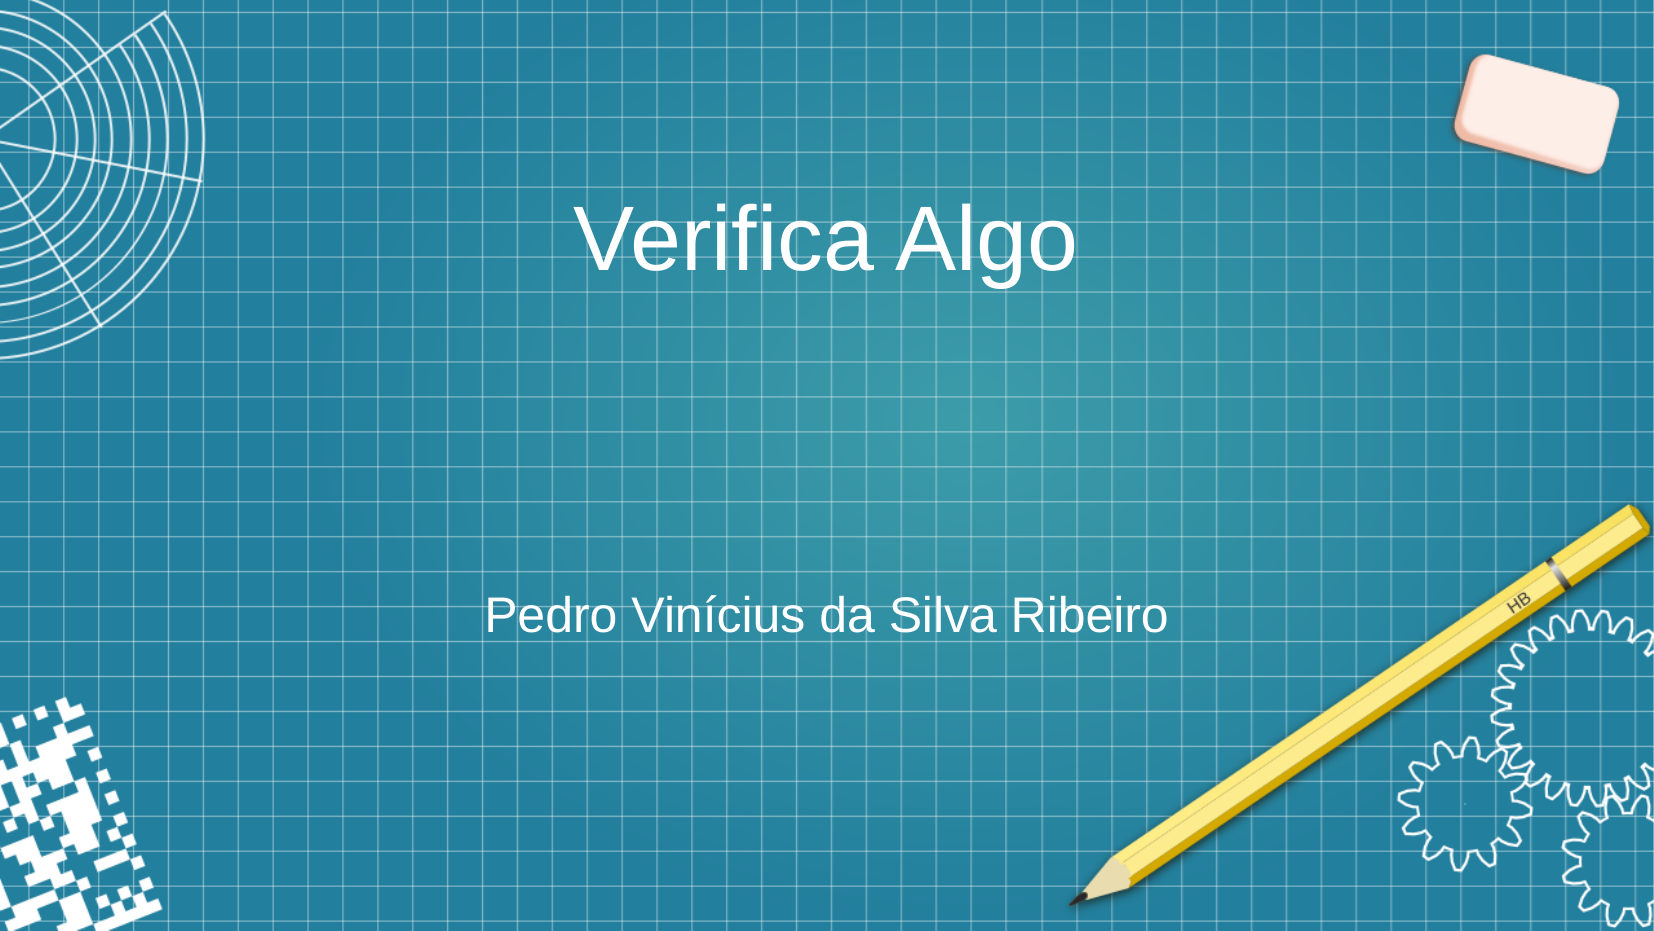

# Verifica Algo
Pedro Vinícius da Silva Ribeiro